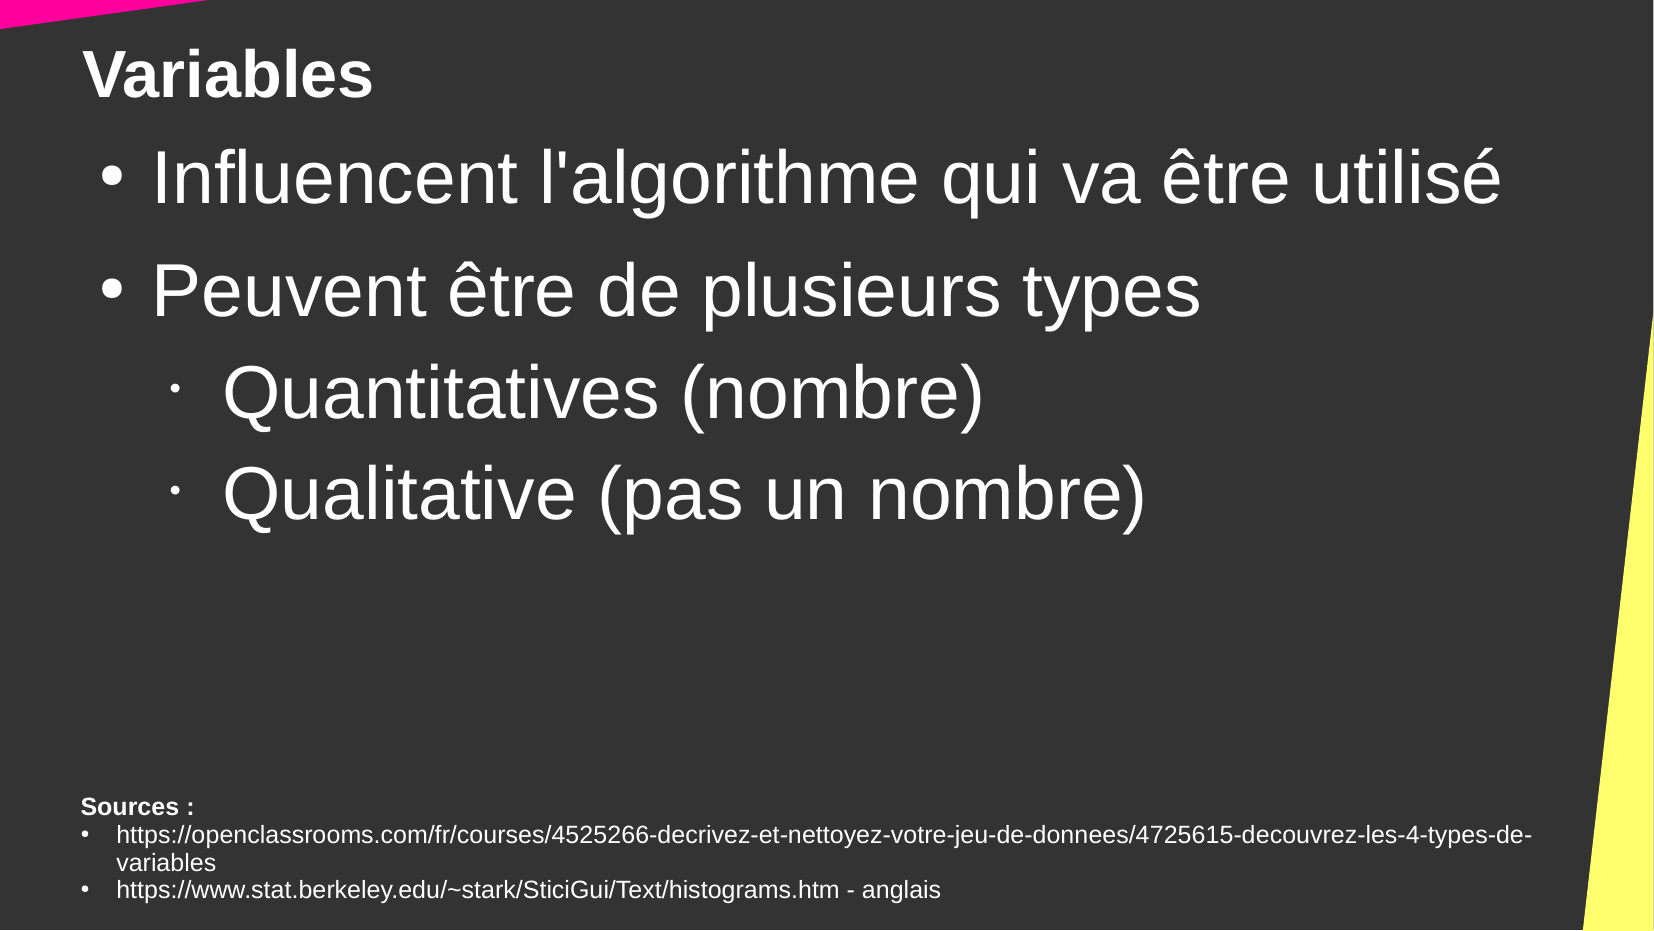

# Variables
Influencent l'algorithme qui va être utilisé
Peuvent être de plusieurs types
Quantitatives (nombre)
Qualitative (pas un nombre)
Sources :
https://openclassrooms.com/fr/courses/4525266-decrivez-et-nettoyez-votre-jeu-de-donnees/4725615-decouvrez-les-4-types-de-variables
https://www.stat.berkeley.edu/~stark/SticiGui/Text/histograms.htm - anglais